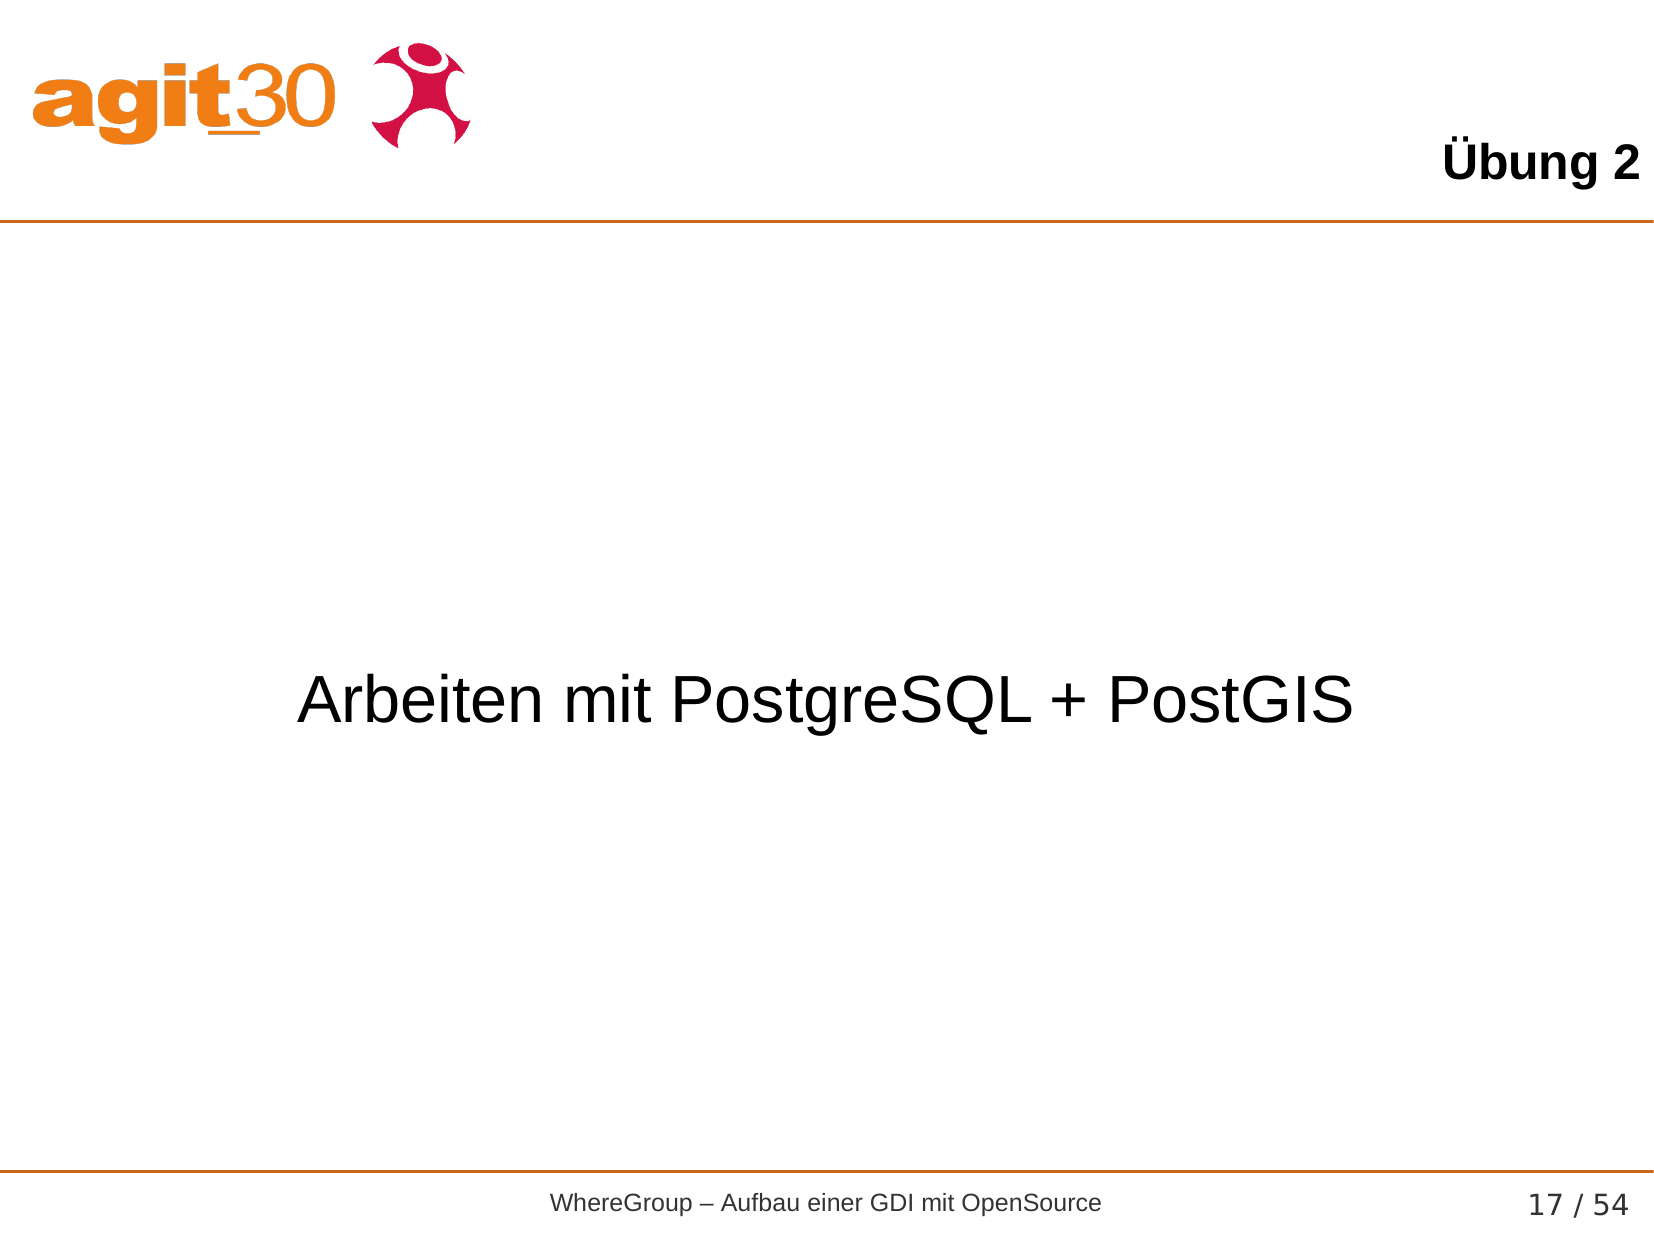

# Übung 2
Arbeiten mit PostgreSQL + PostGIS